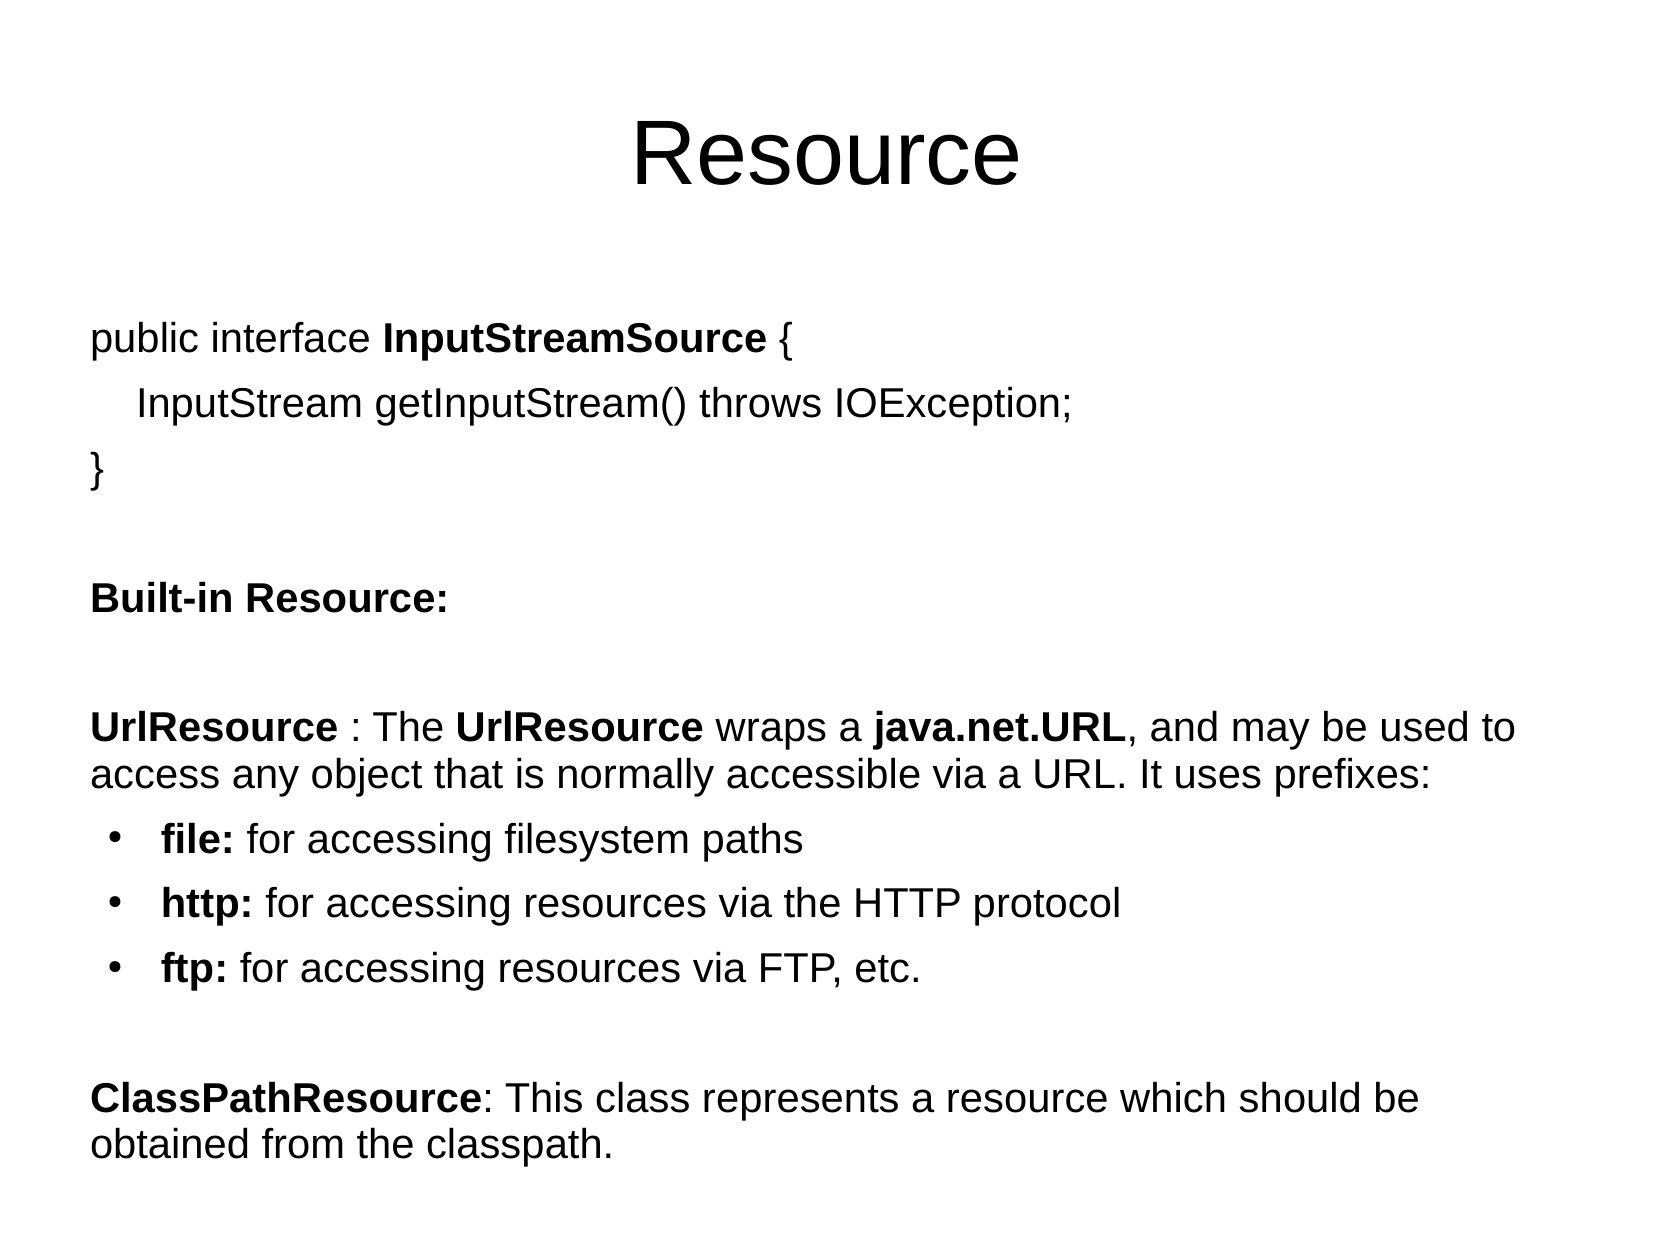

# Resource
public interface InputStreamSource {
 InputStream getInputStream() throws IOException;
}
Built-in Resource:
UrlResource : The UrlResource wraps a java.net.URL, and may be used to access any object that is normally accessible via a URL. It uses prefixes:
file: for accessing filesystem paths
http: for accessing resources via the HTTP protocol
ftp: for accessing resources via FTP, etc.
ClassPathResource: This class represents a resource which should be obtained from the classpath.